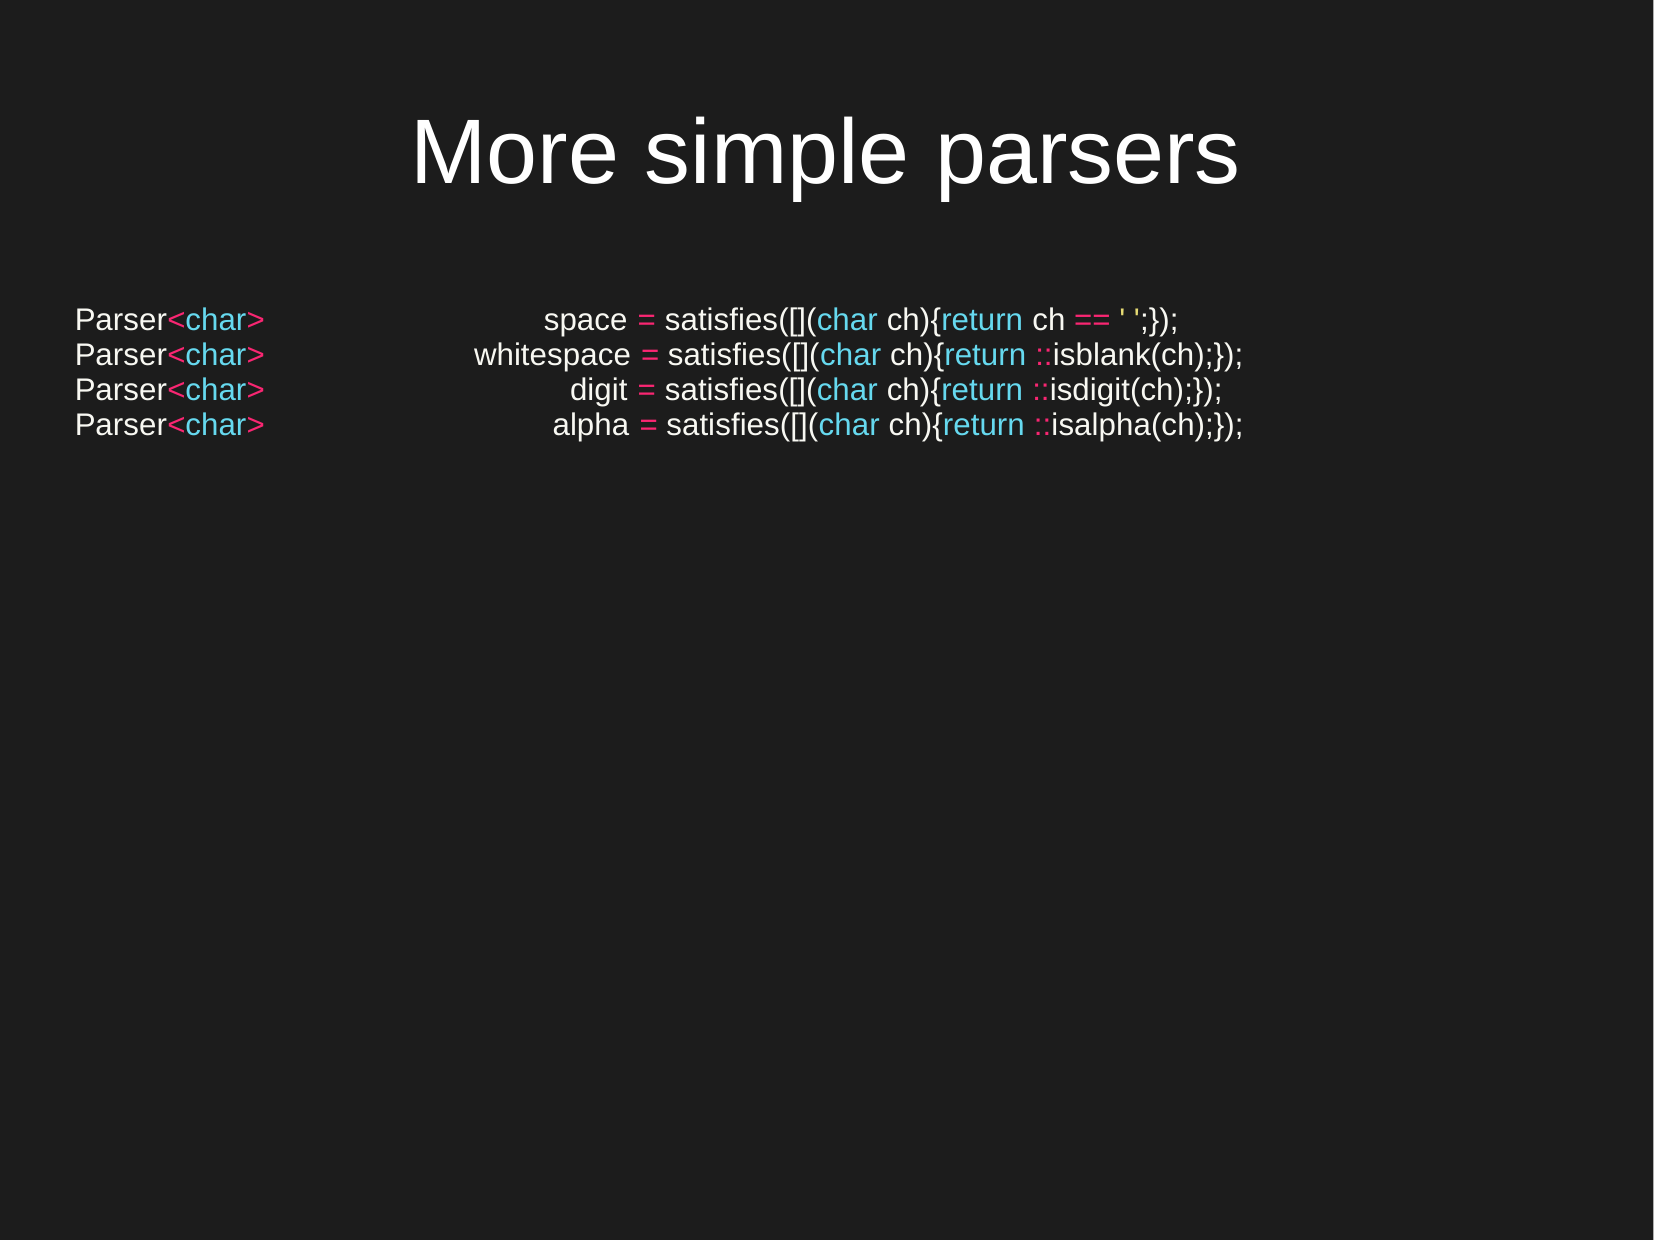

# More simple parsers
Parser<char> space = satisfies([](char ch){return ch == ' ';});
Parser<char> whitespace = satisfies([](char ch){return ::isblank(ch);});
Parser<char> digit = satisfies([](char ch){return ::isdigit(ch);});
Parser<char> alpha = satisfies([](char ch){return ::isalpha(ch);});